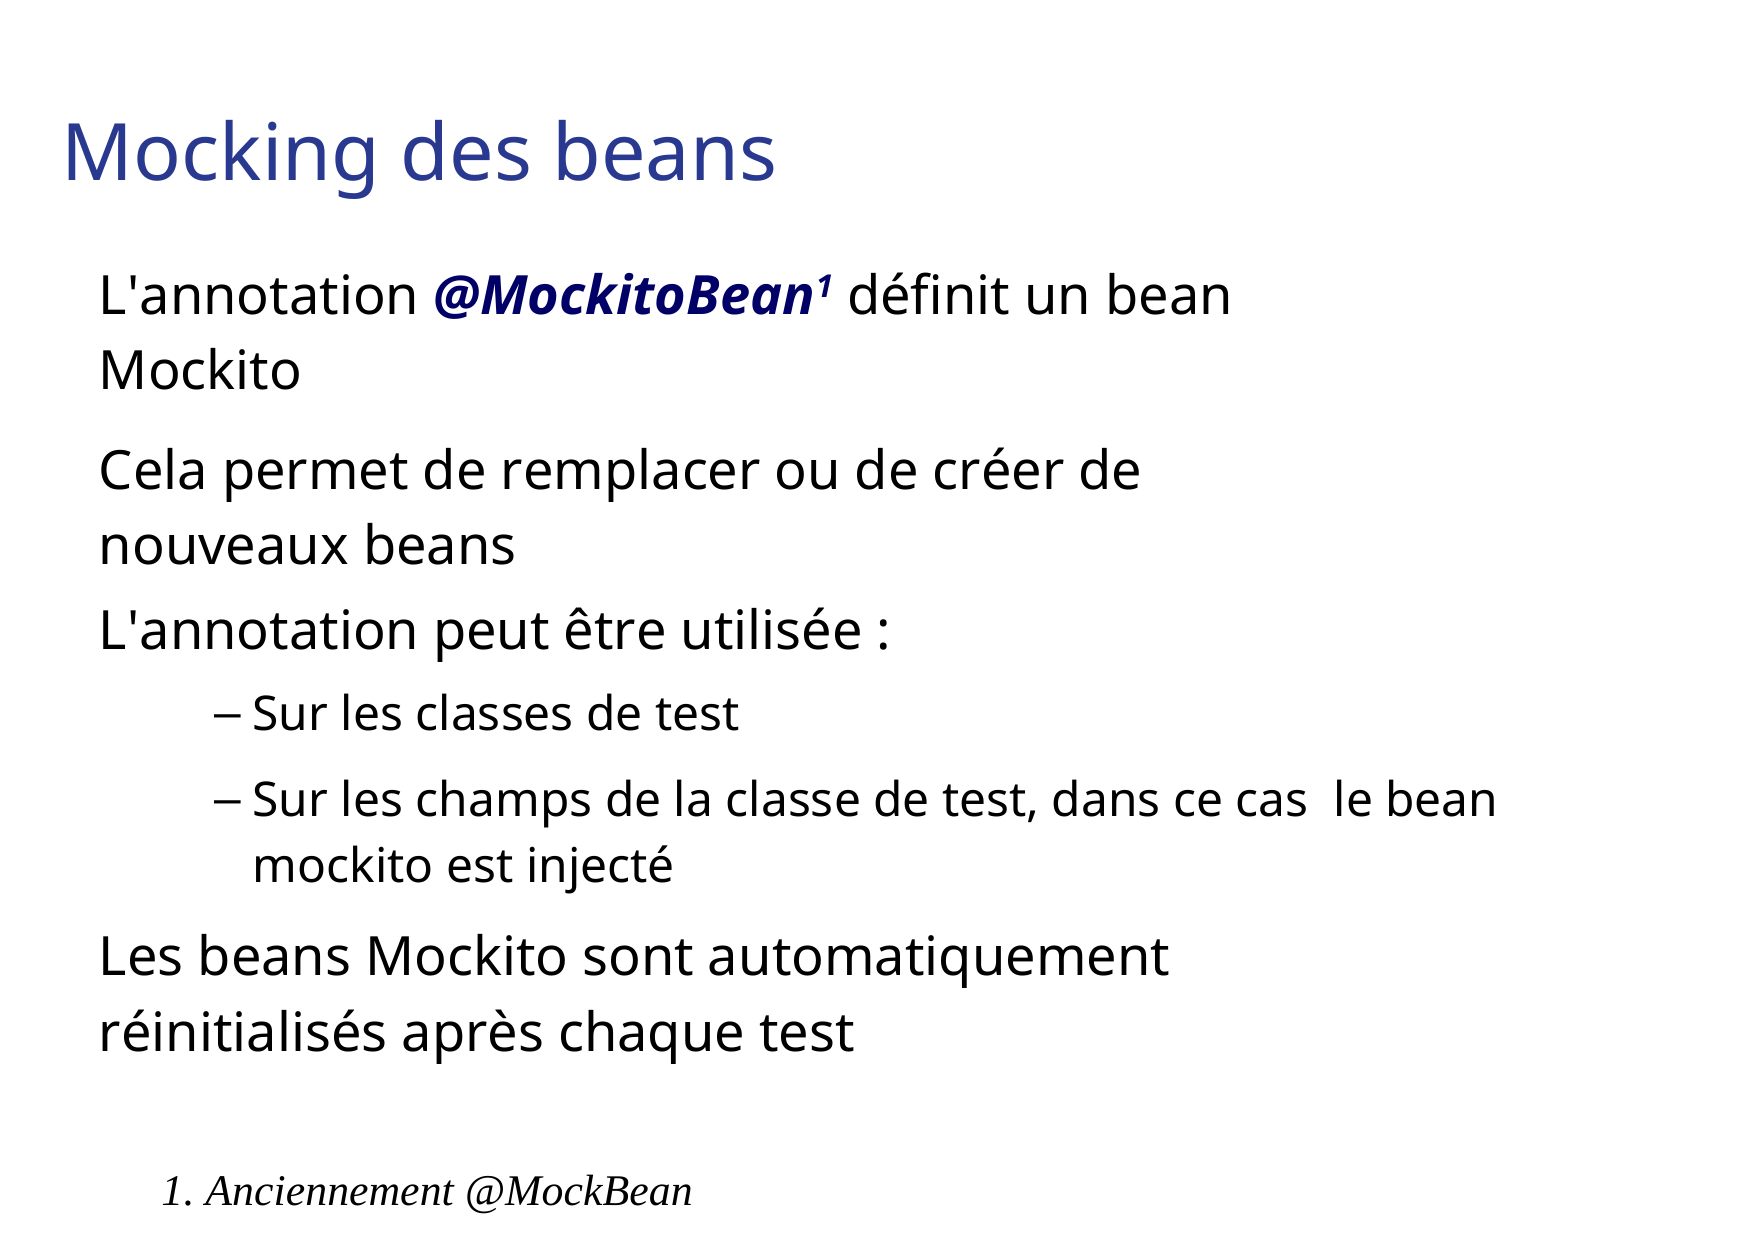

# Mocking des beans
L'annotation @MockitoBean1 définit un bean Mockito
Cela permet de remplacer ou de créer de nouveaux beans
L'annotation peut être utilisée :
Sur les classes de test
Sur les champs de la classe de test, dans ce cas le bean mockito est injecté
Les beans Mockito sont automatiquement réinitialisés après chaque test
1. Anciennement @MockBean